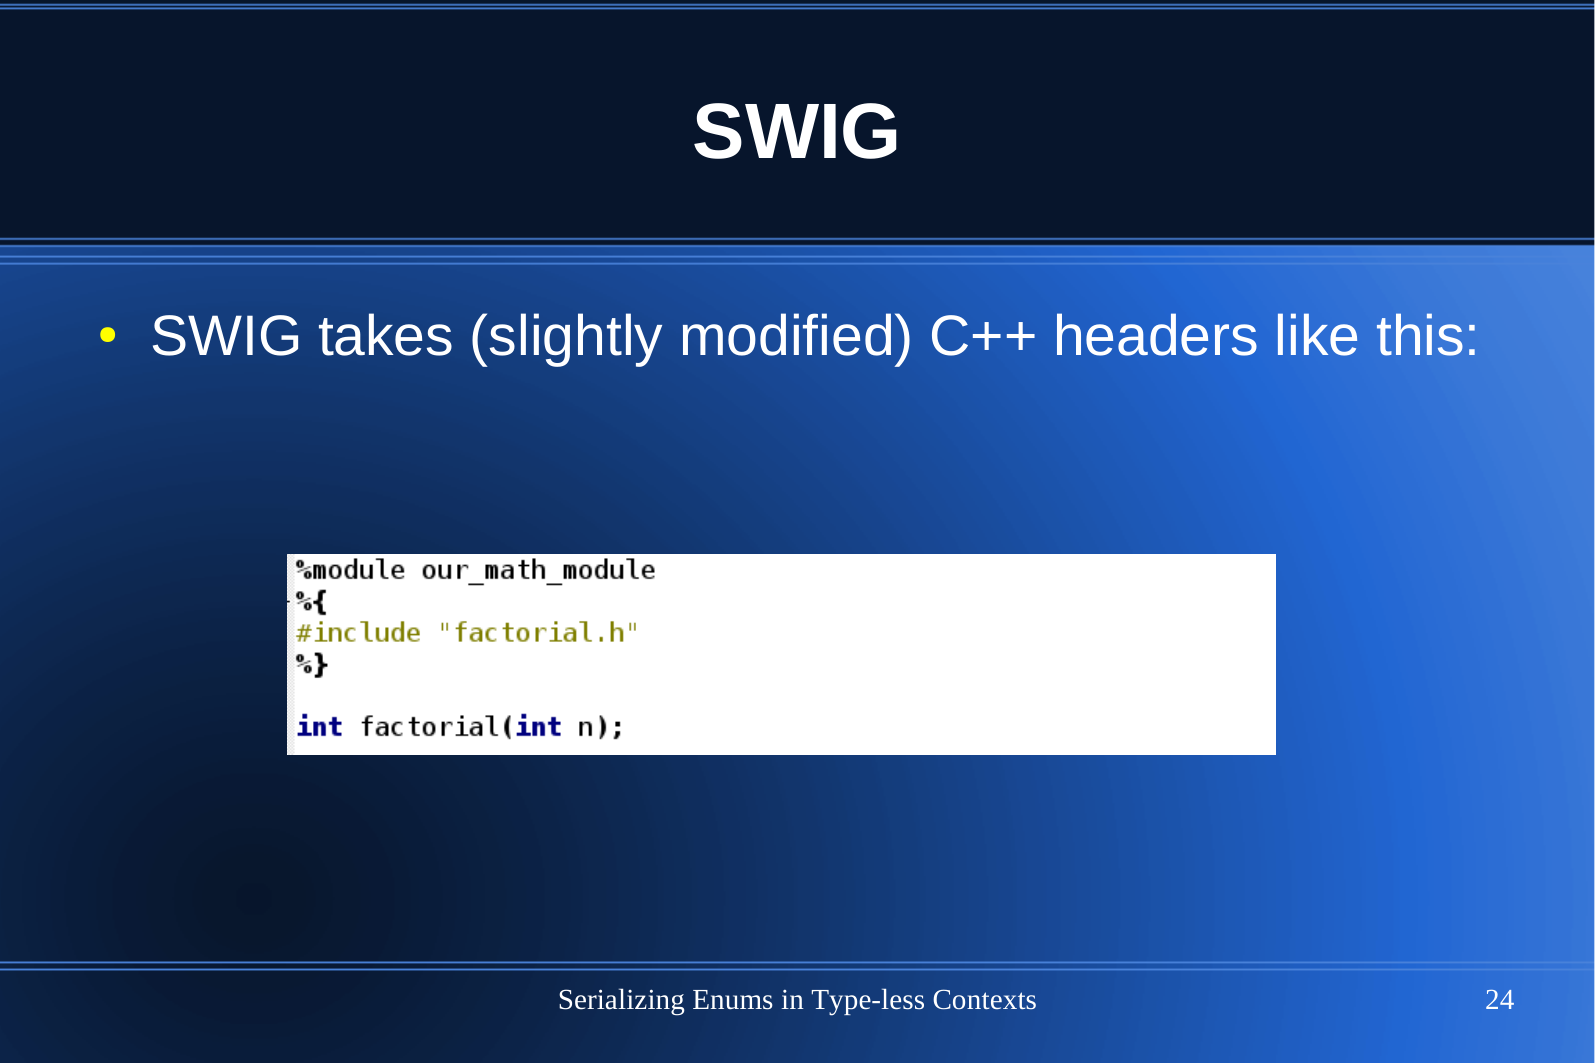

# SWIG
SWIG takes (slightly modified) C++ headers like this:
Serializing Enums in Type-less Contexts
24